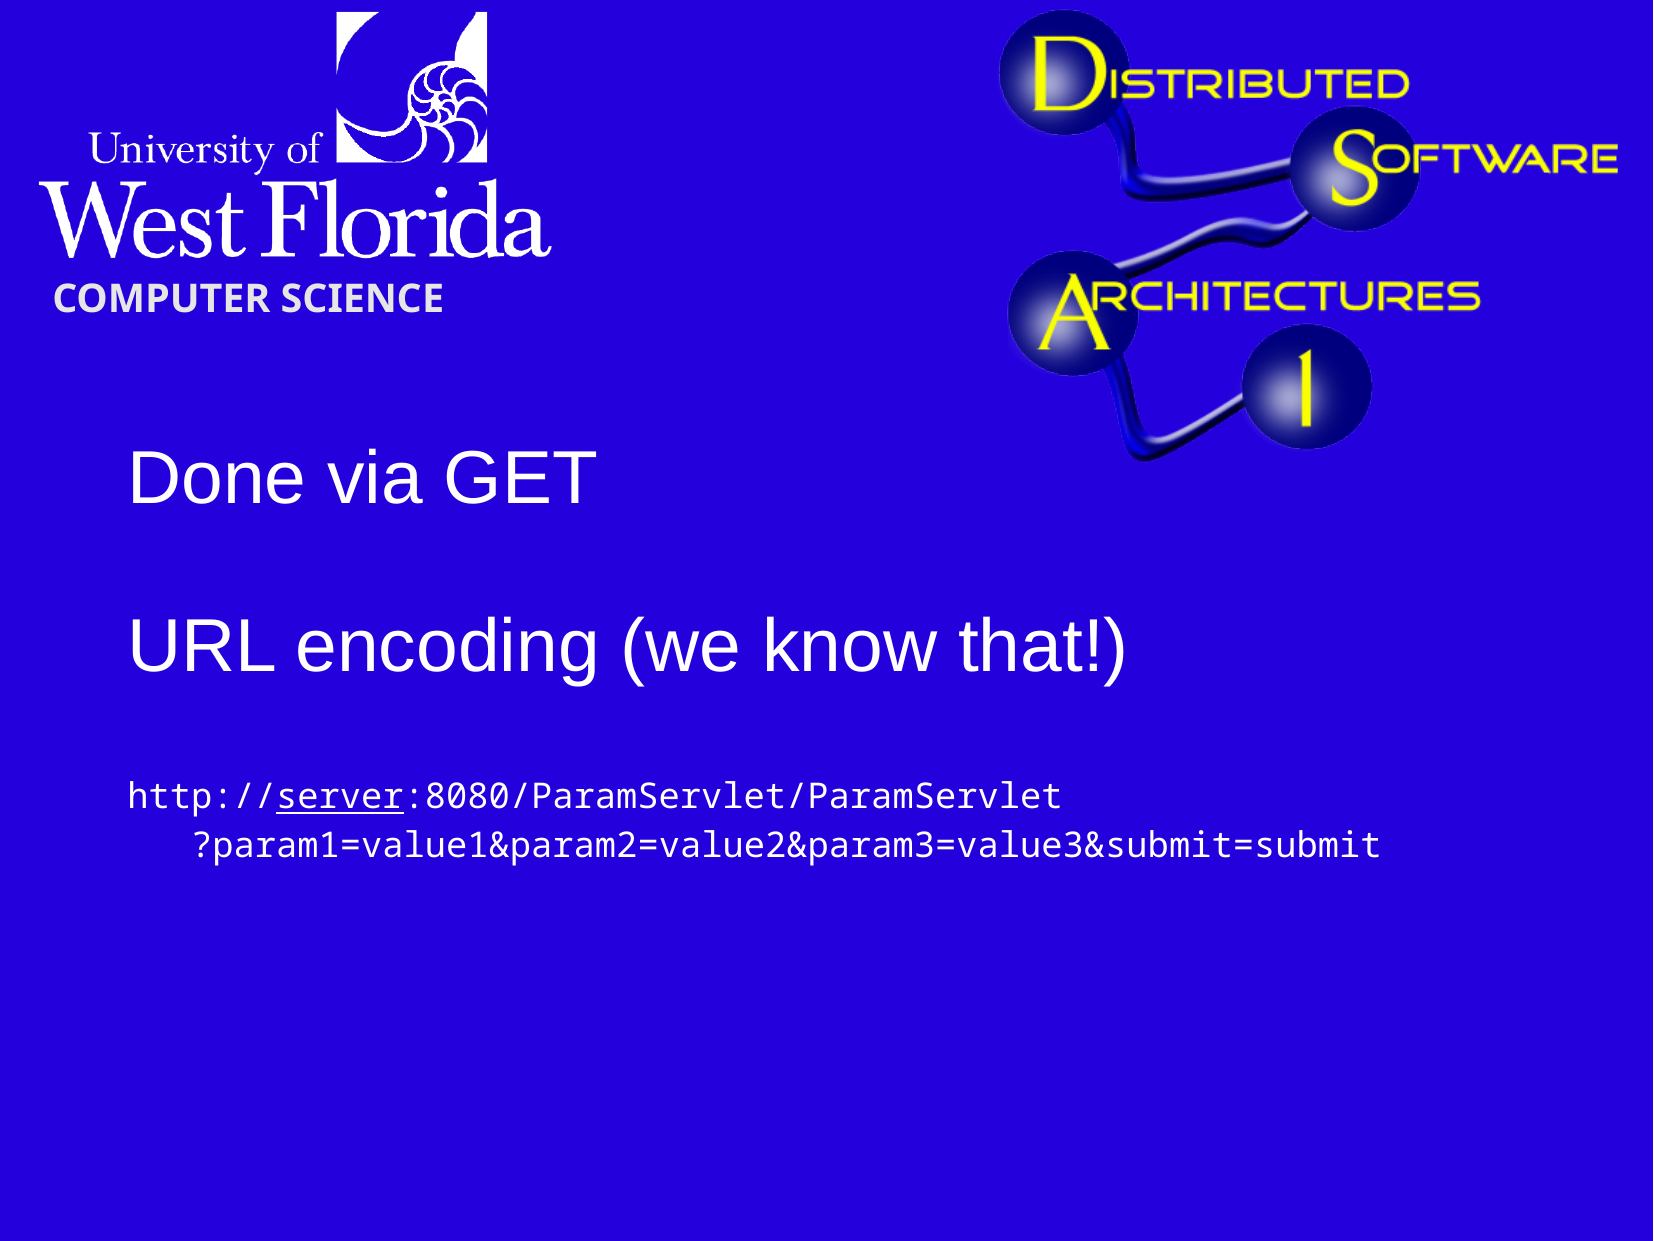

COMPUTER SCIENCE
Done via GET
URL encoding (we know that!)
http://server:8080/ParamServlet/ParamServlet
 ?param1=value1&param2=value2&param3=value3&submit=submit